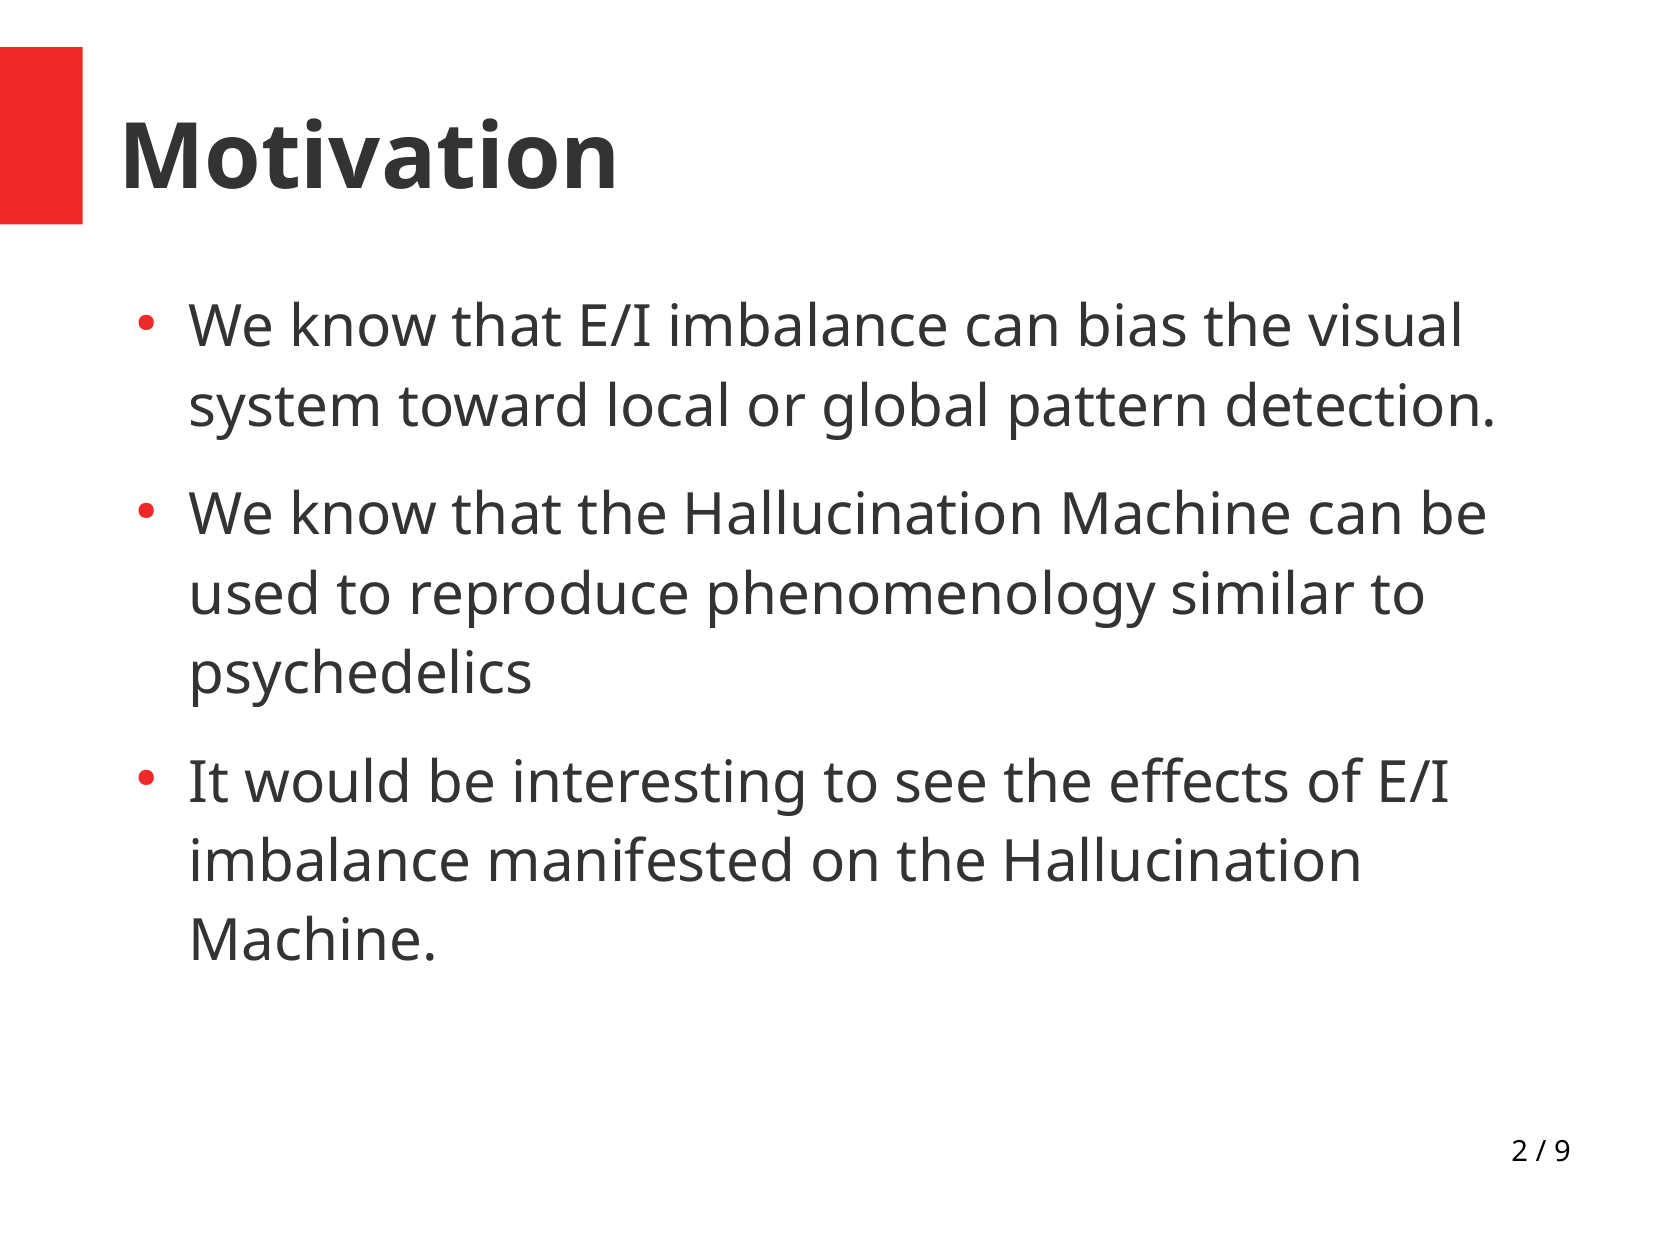

# Motivation
We know that E/I imbalance can bias the visual system toward local or global pattern detection.
We know that the Hallucination Machine can be used to reproduce phenomenology similar to psychedelics
It would be interesting to see the effects of E/I imbalance manifested on the Hallucination Machine.
2